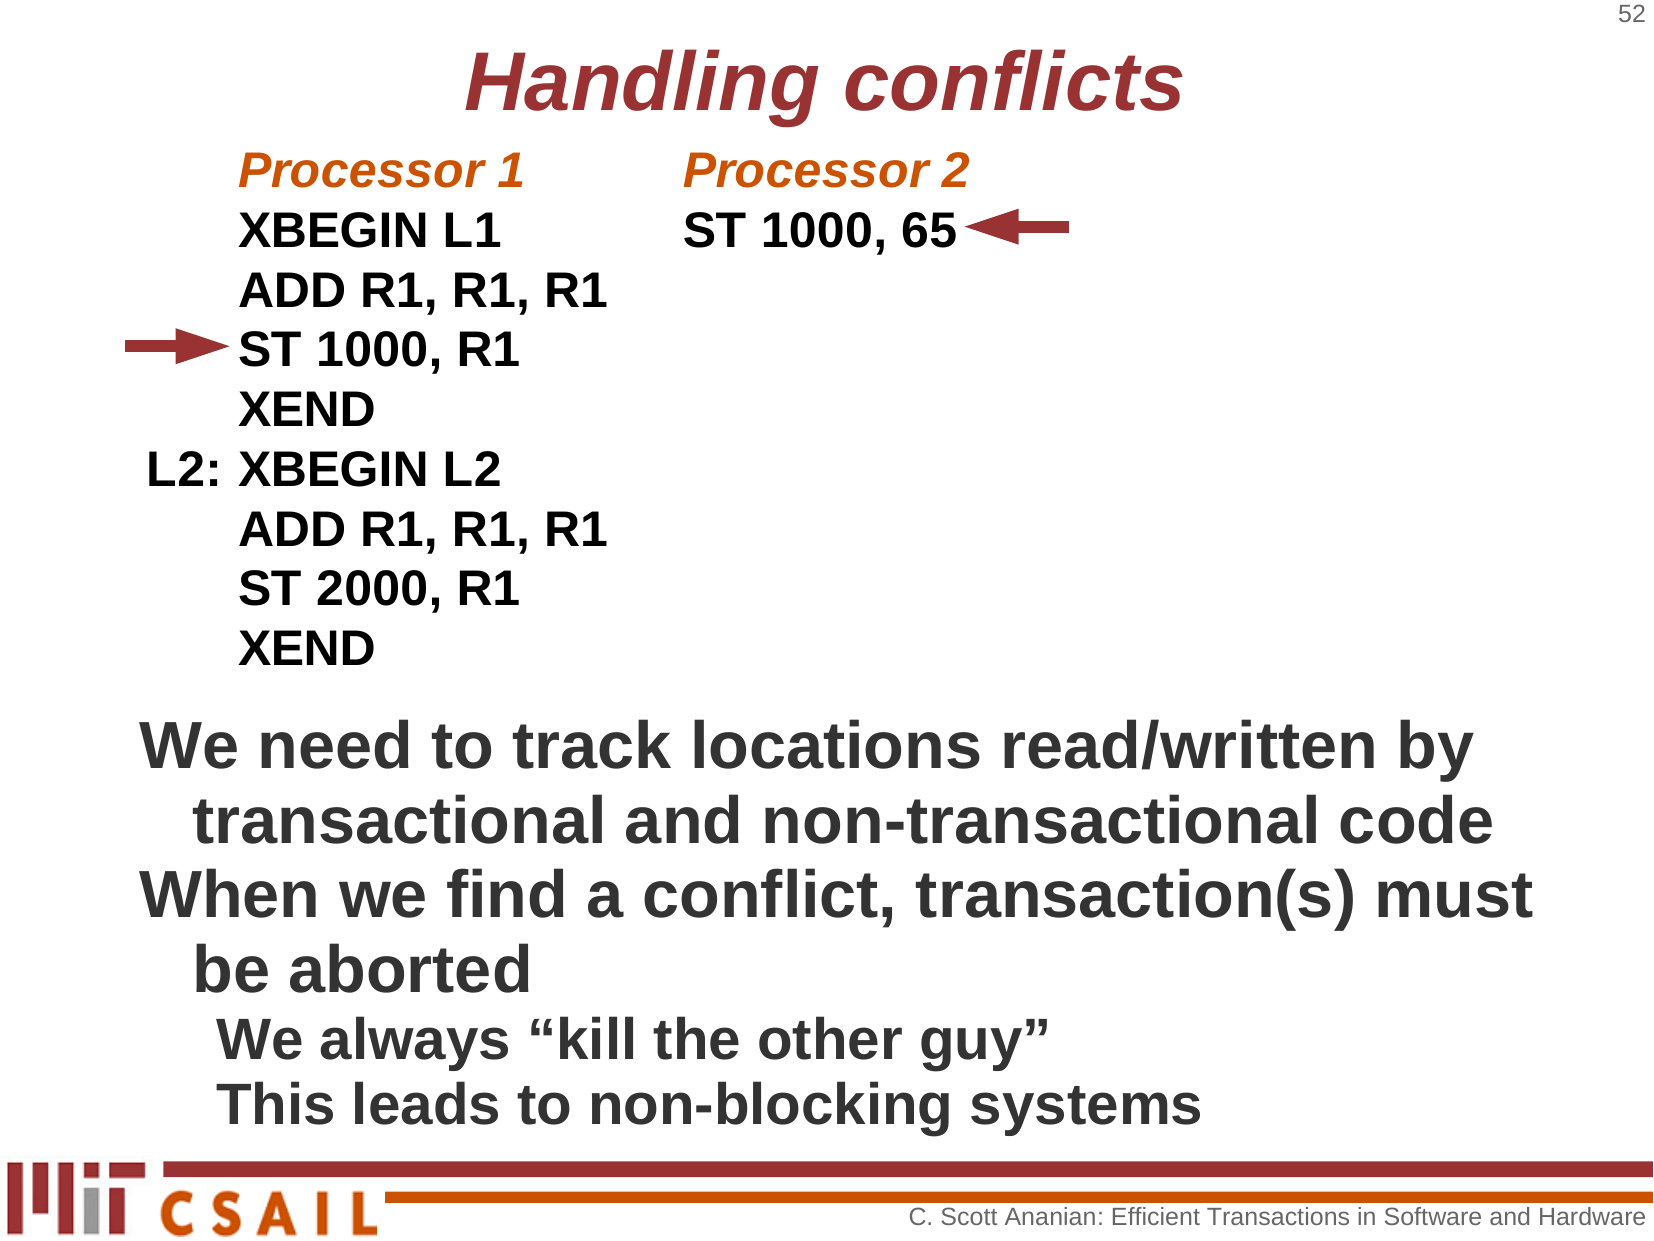

# Handling conflicts
We need to track locations read/written by transactional and non-transactional code
When we find a conflict, transaction(s) must be aborted
We always “kill the other guy”
This leads to non-blocking systems